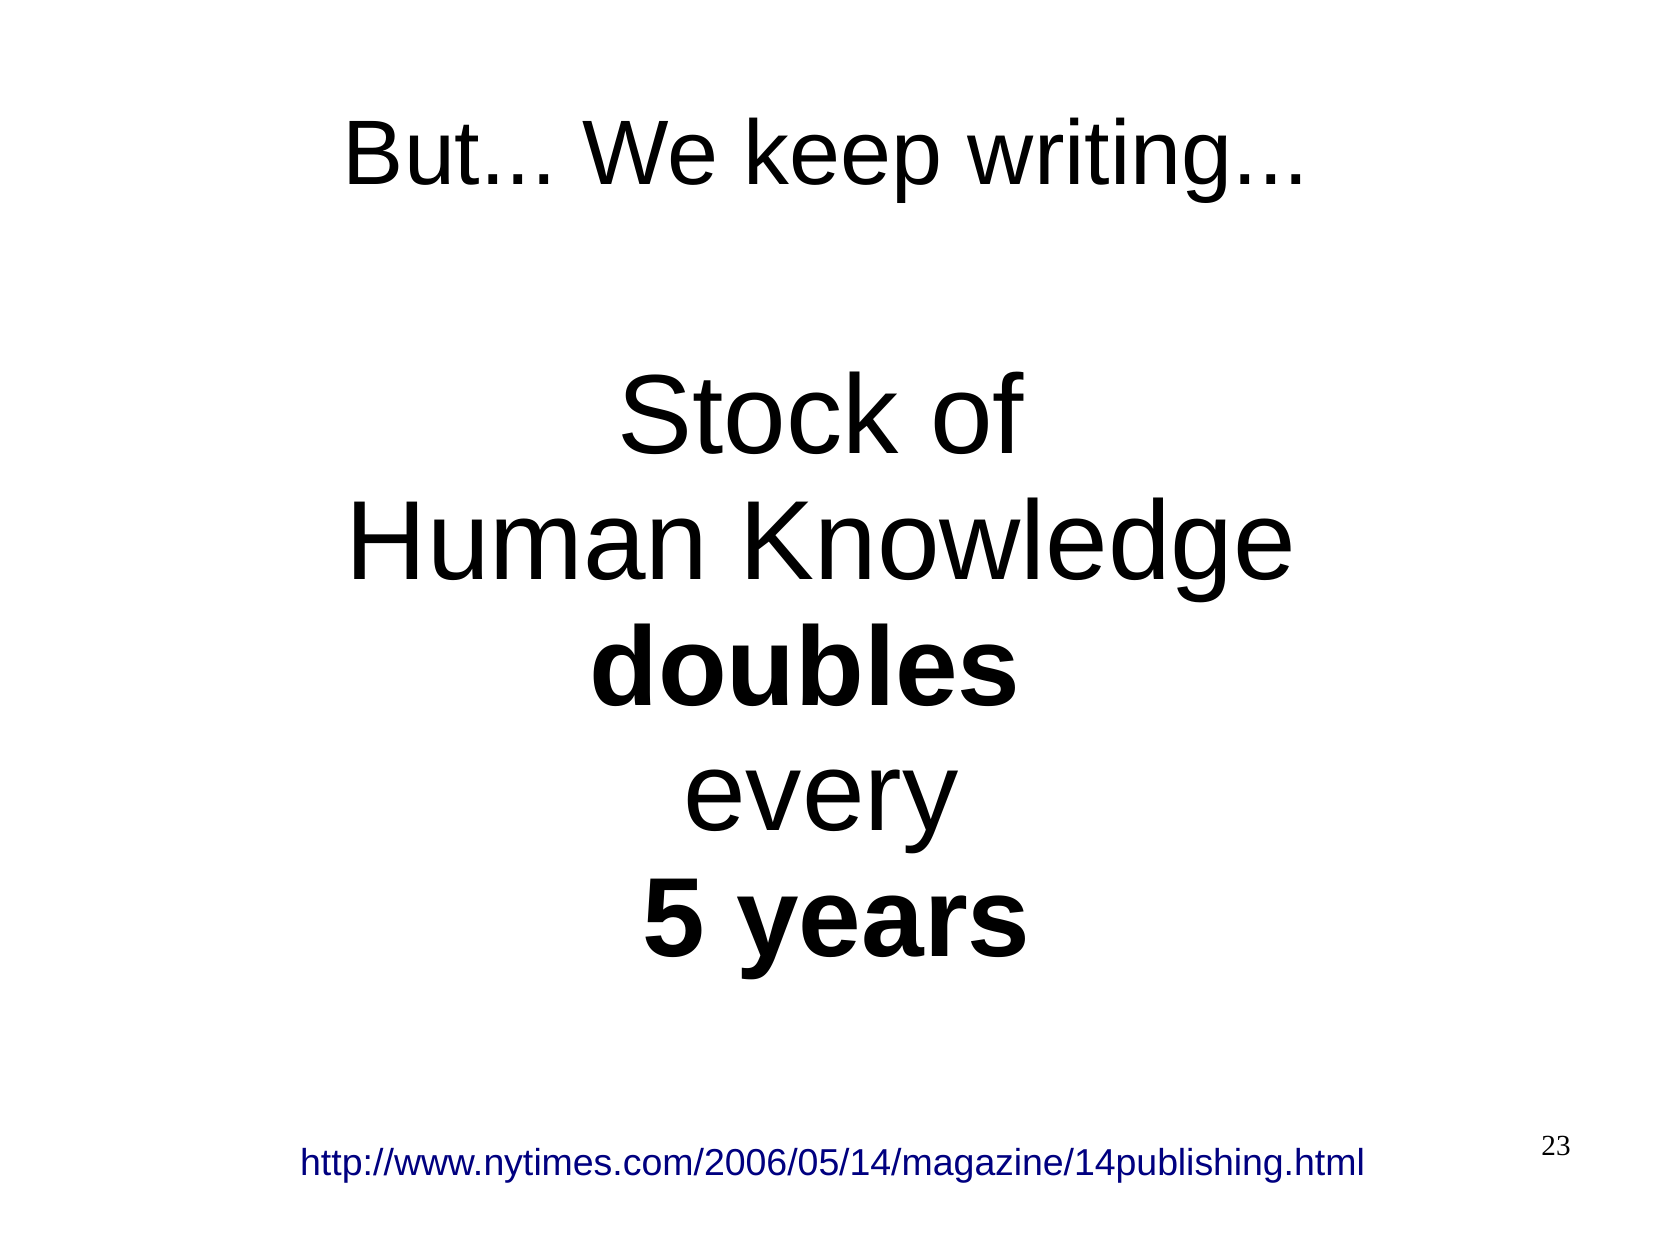

# But... We keep writing...
Stock of
Human Knowledge
doubles
every
 5 years
23
http://www.nytimes.com/2006/05/14/magazine/14publishing.html